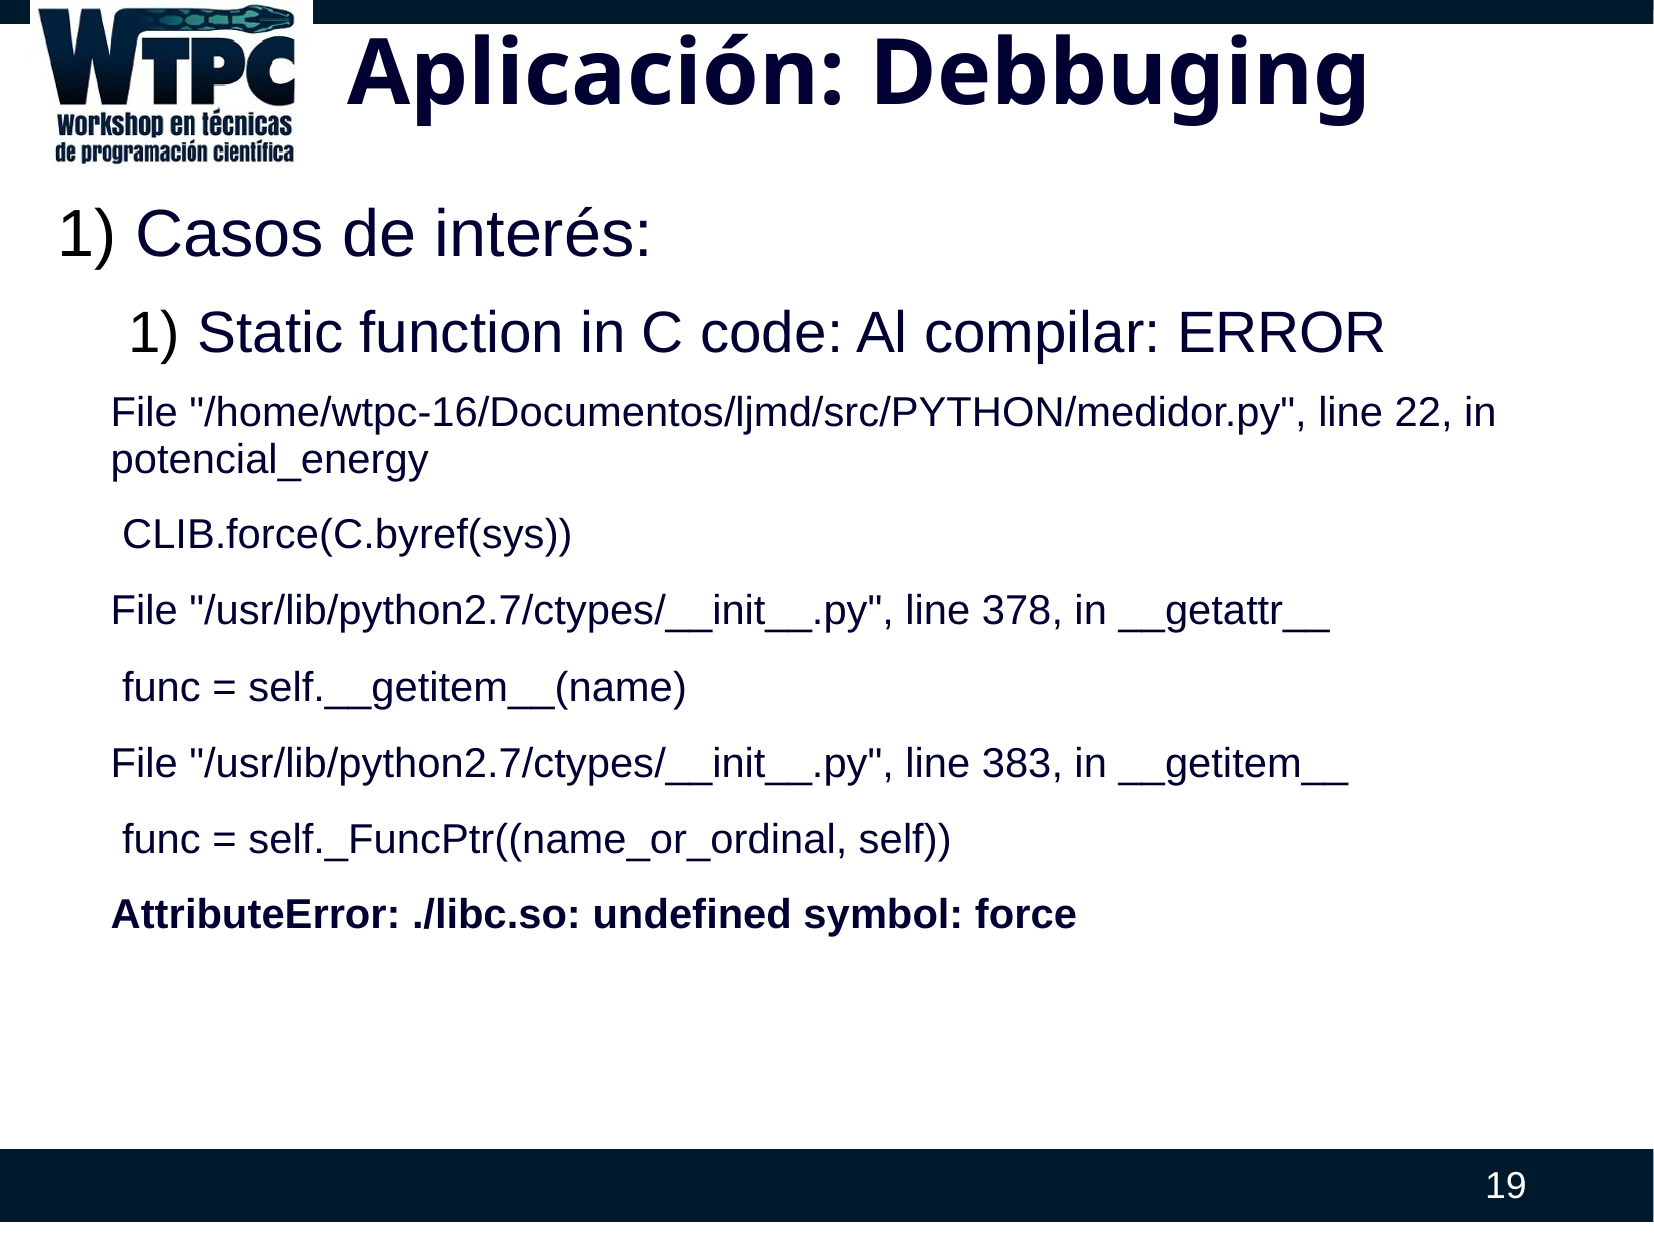

# Aplicación: Debbuging
 Casos de interés:
 Static function in C code: Al compilar: ERROR
File "/home/wtpc-16/Documentos/ljmd/src/PYTHON/medidor.py", line 22, in potencial_energy
 CLIB.force(C.byref(sys))
File "/usr/lib/python2.7/ctypes/__init__.py", line 378, in __getattr__
 func = self.__getitem__(name)
File "/usr/lib/python2.7/ctypes/__init__.py", line 383, in __getitem__
 func = self._FuncPtr((name_or_ordinal, self))
AttributeError: ./libc.so: undefined symbol: force